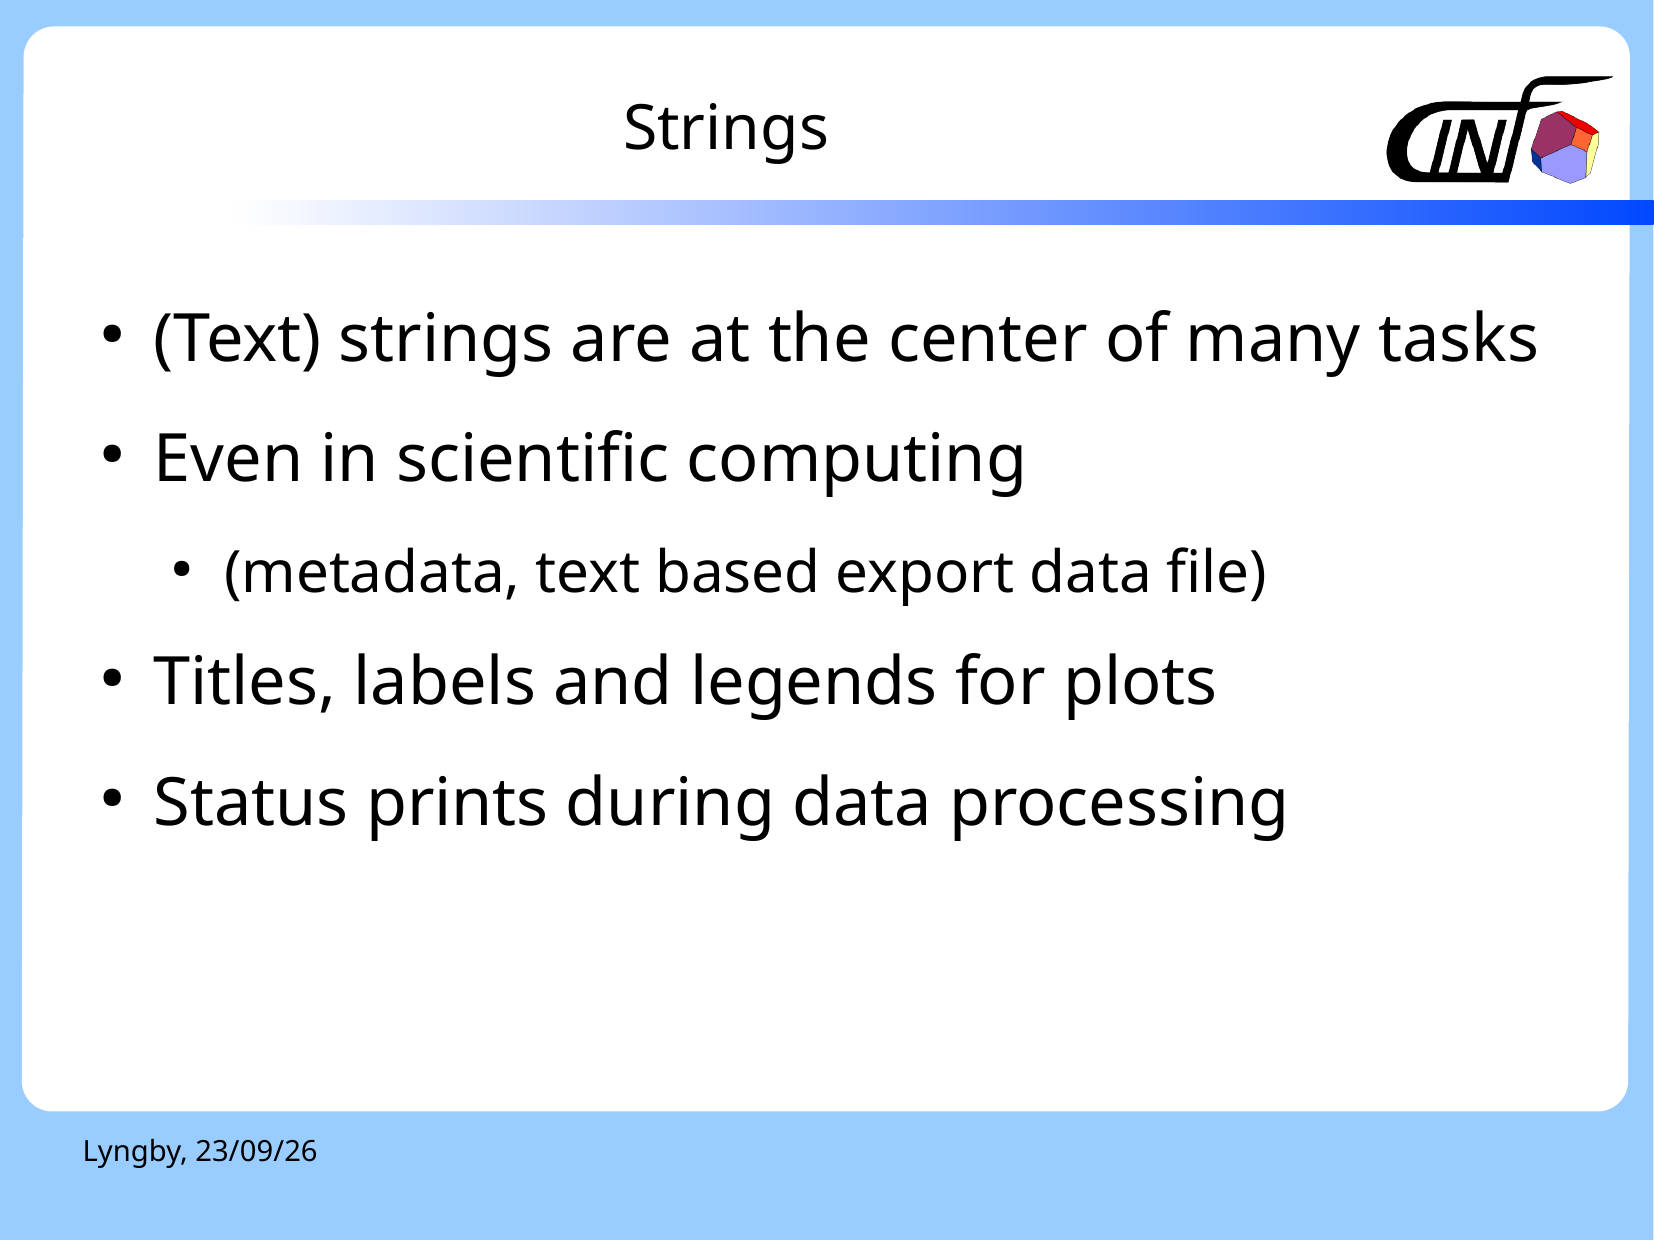

# Strings
(Text) strings are at the center of many tasks
Even in scientific computing
(metadata, text based export data file)
Titles, labels and legends for plots
Status prints during data processing